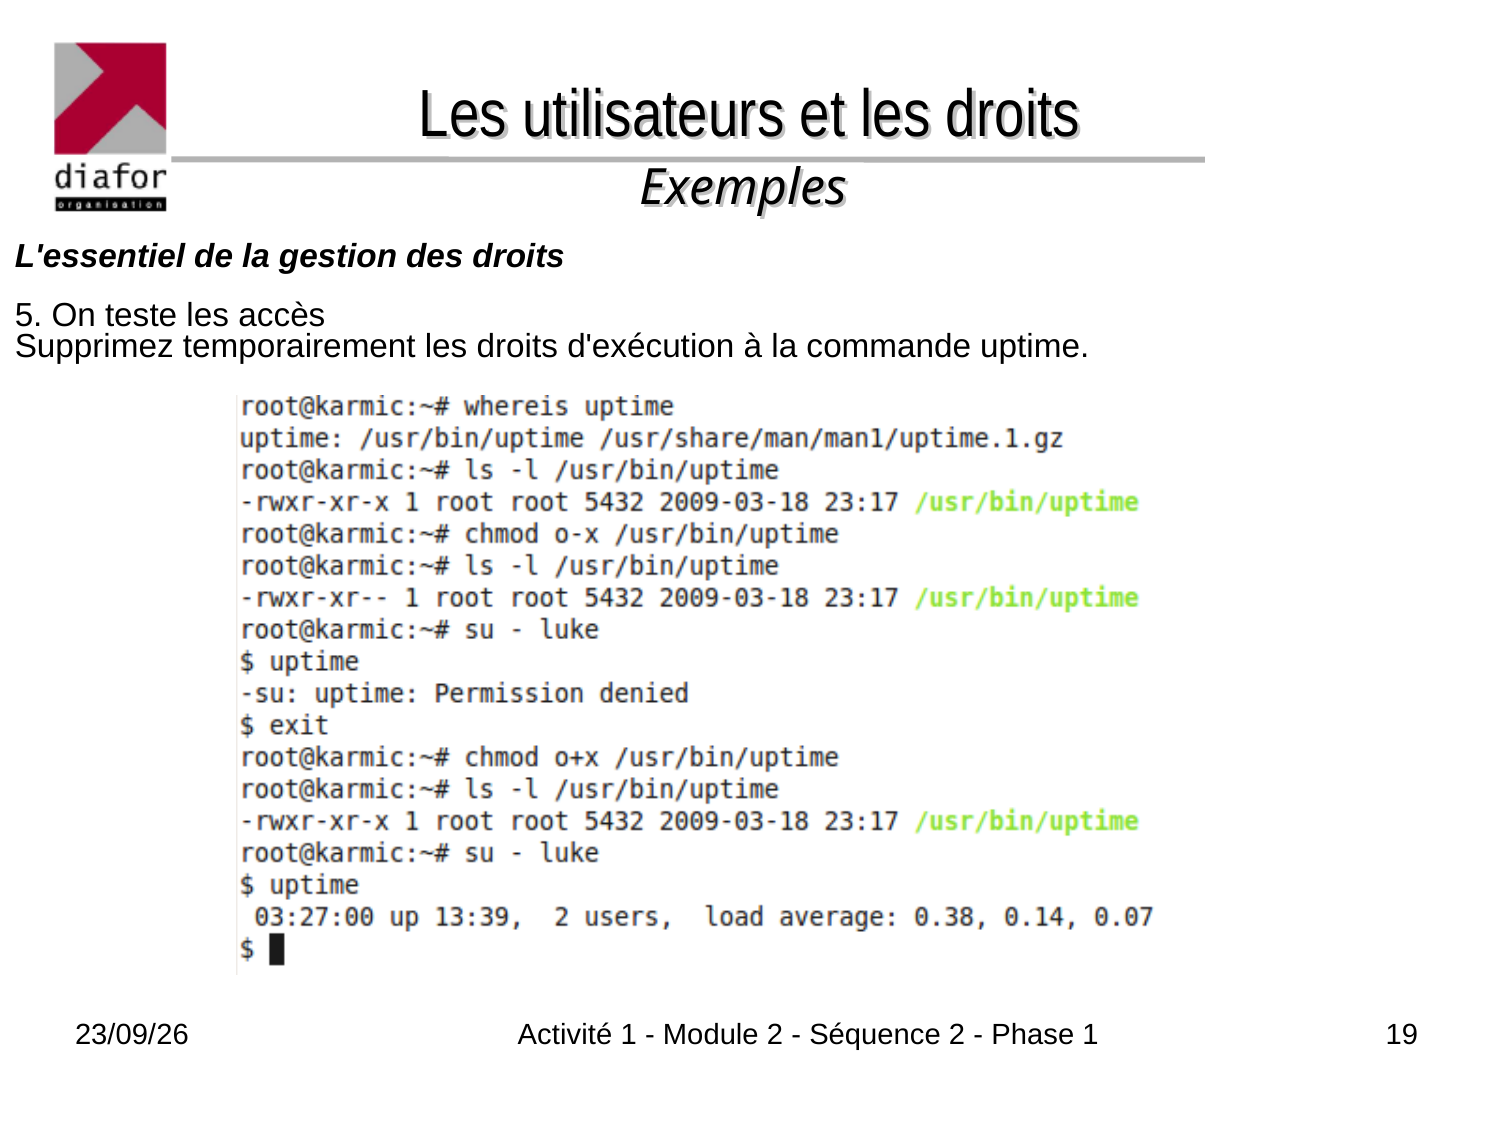

# Les utilisateurs et les droits Exemples
L'essentiel de la gestion des droits
5. On teste les accès
Supprimez temporairement les droits d'exécution à la commande uptime.
Activité 1 - Module 2 - Séquence 2 - Phase 1
19